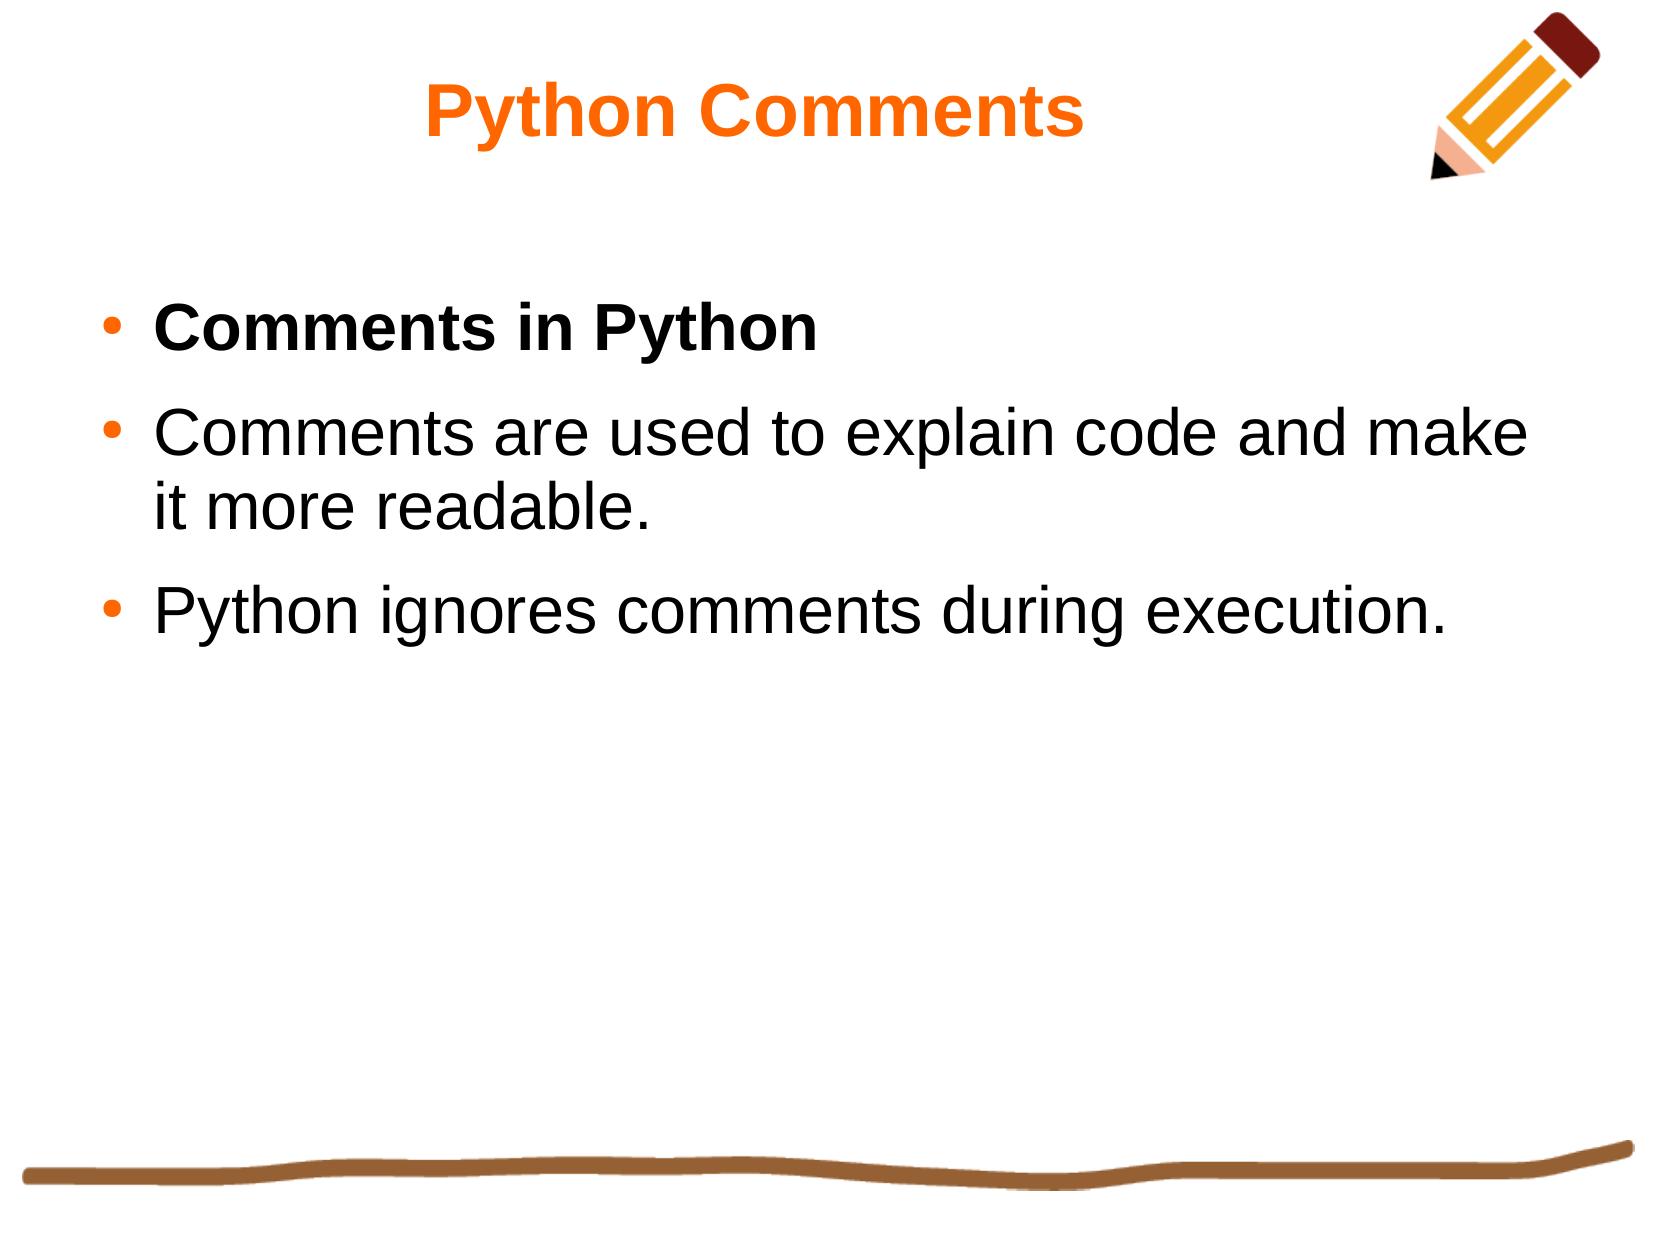

# Python Comments
Comments in Python
Comments are used to explain code and make it more readable.
Python ignores comments during execution.